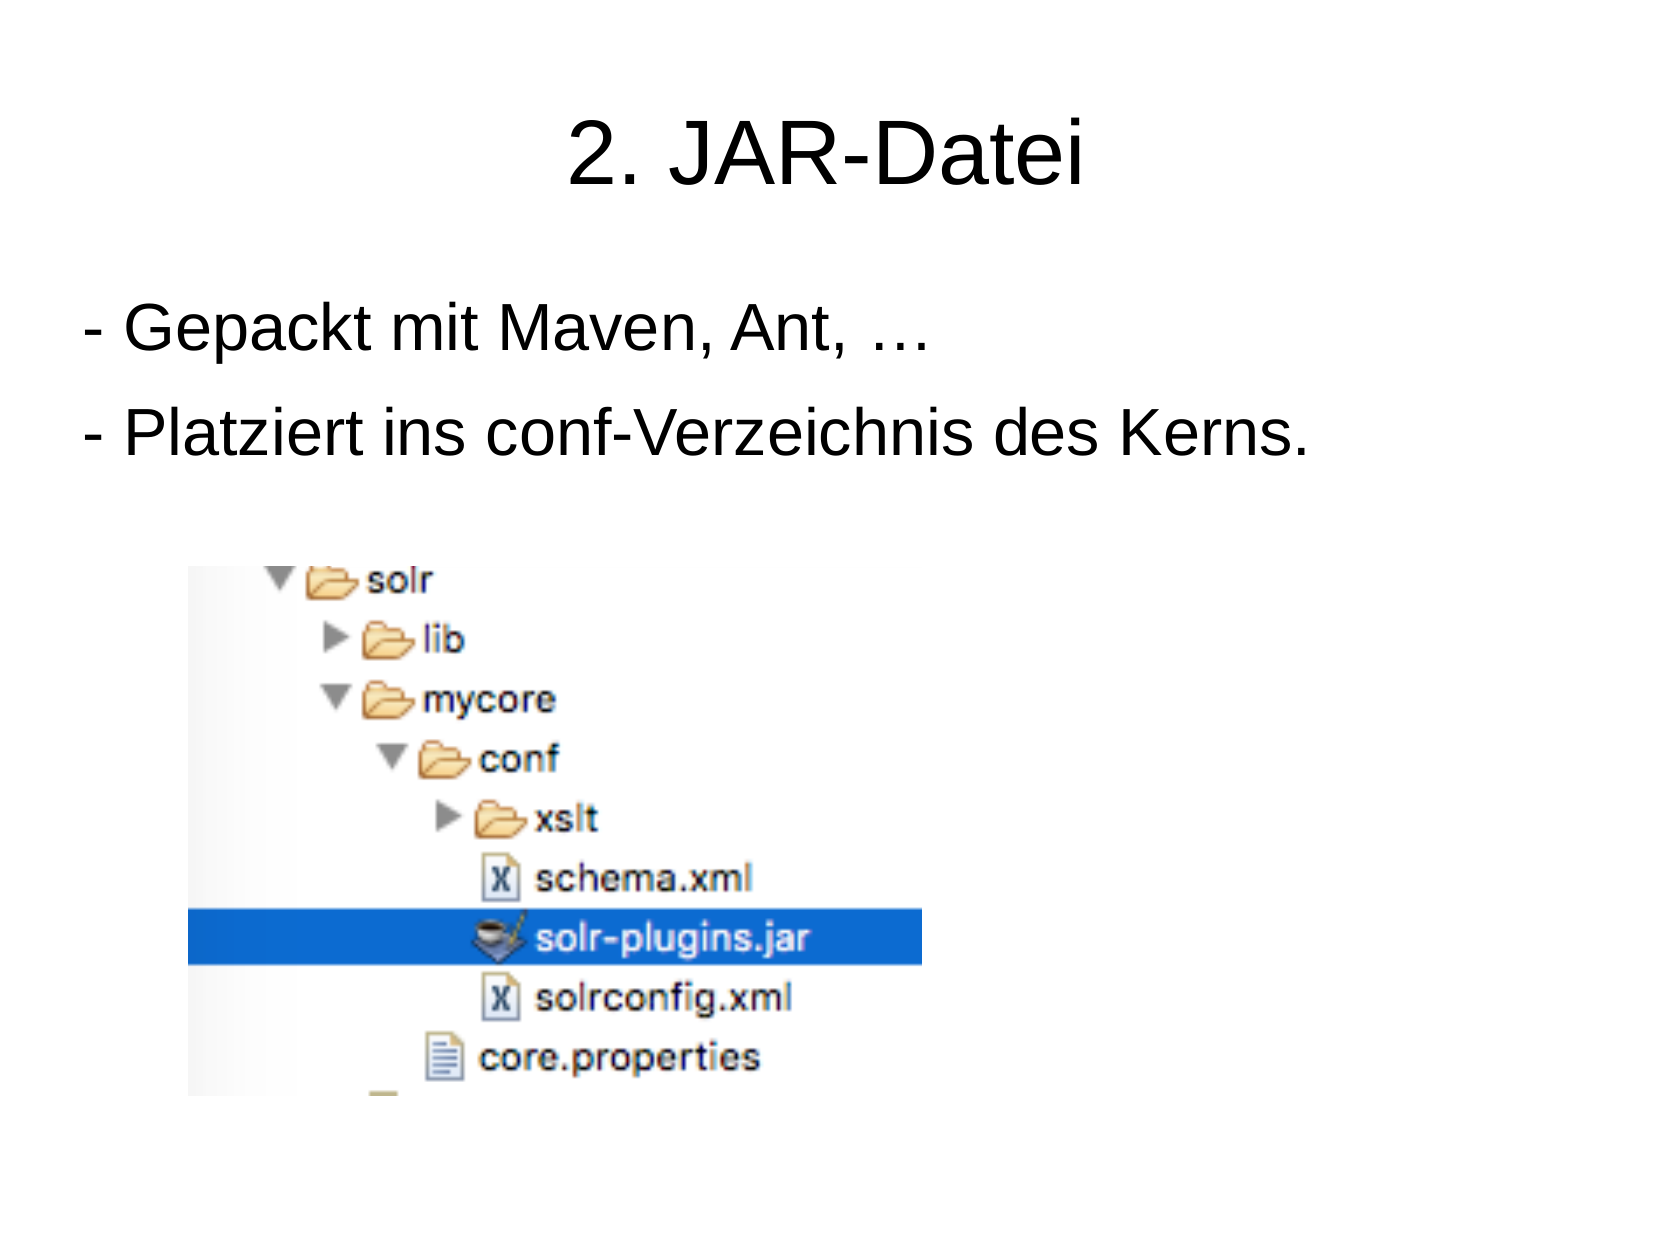

# 2. JAR-Datei
- Gepackt mit Maven, Ant, …
- Platziert ins conf-Verzeichnis des Kerns.